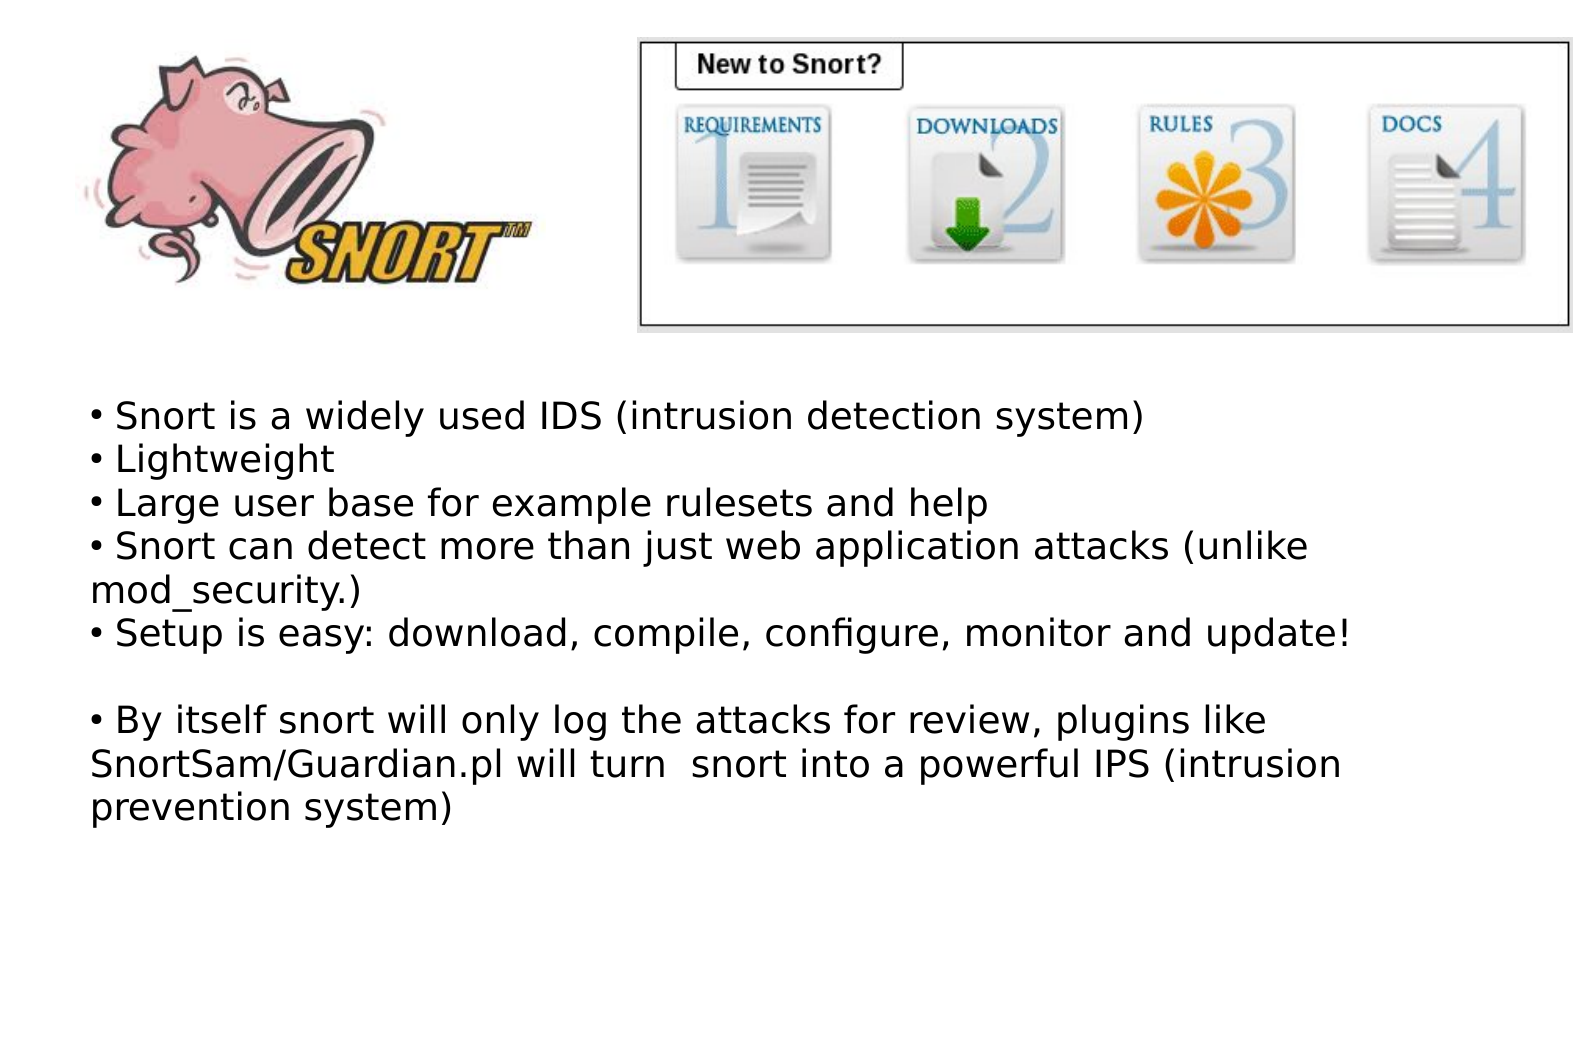

Snort is a widely used IDS (intrusion detection system)
 Lightweight
 Large user base for example rulesets and help
 Snort can detect more than just web application attacks (unlike mod_security.)
 Setup is easy: download, compile, configure, monitor and update!
 By itself snort will only log the attacks for review, plugins like SnortSam/Guardian.pl will turn snort into a powerful IPS (intrusion prevention system)